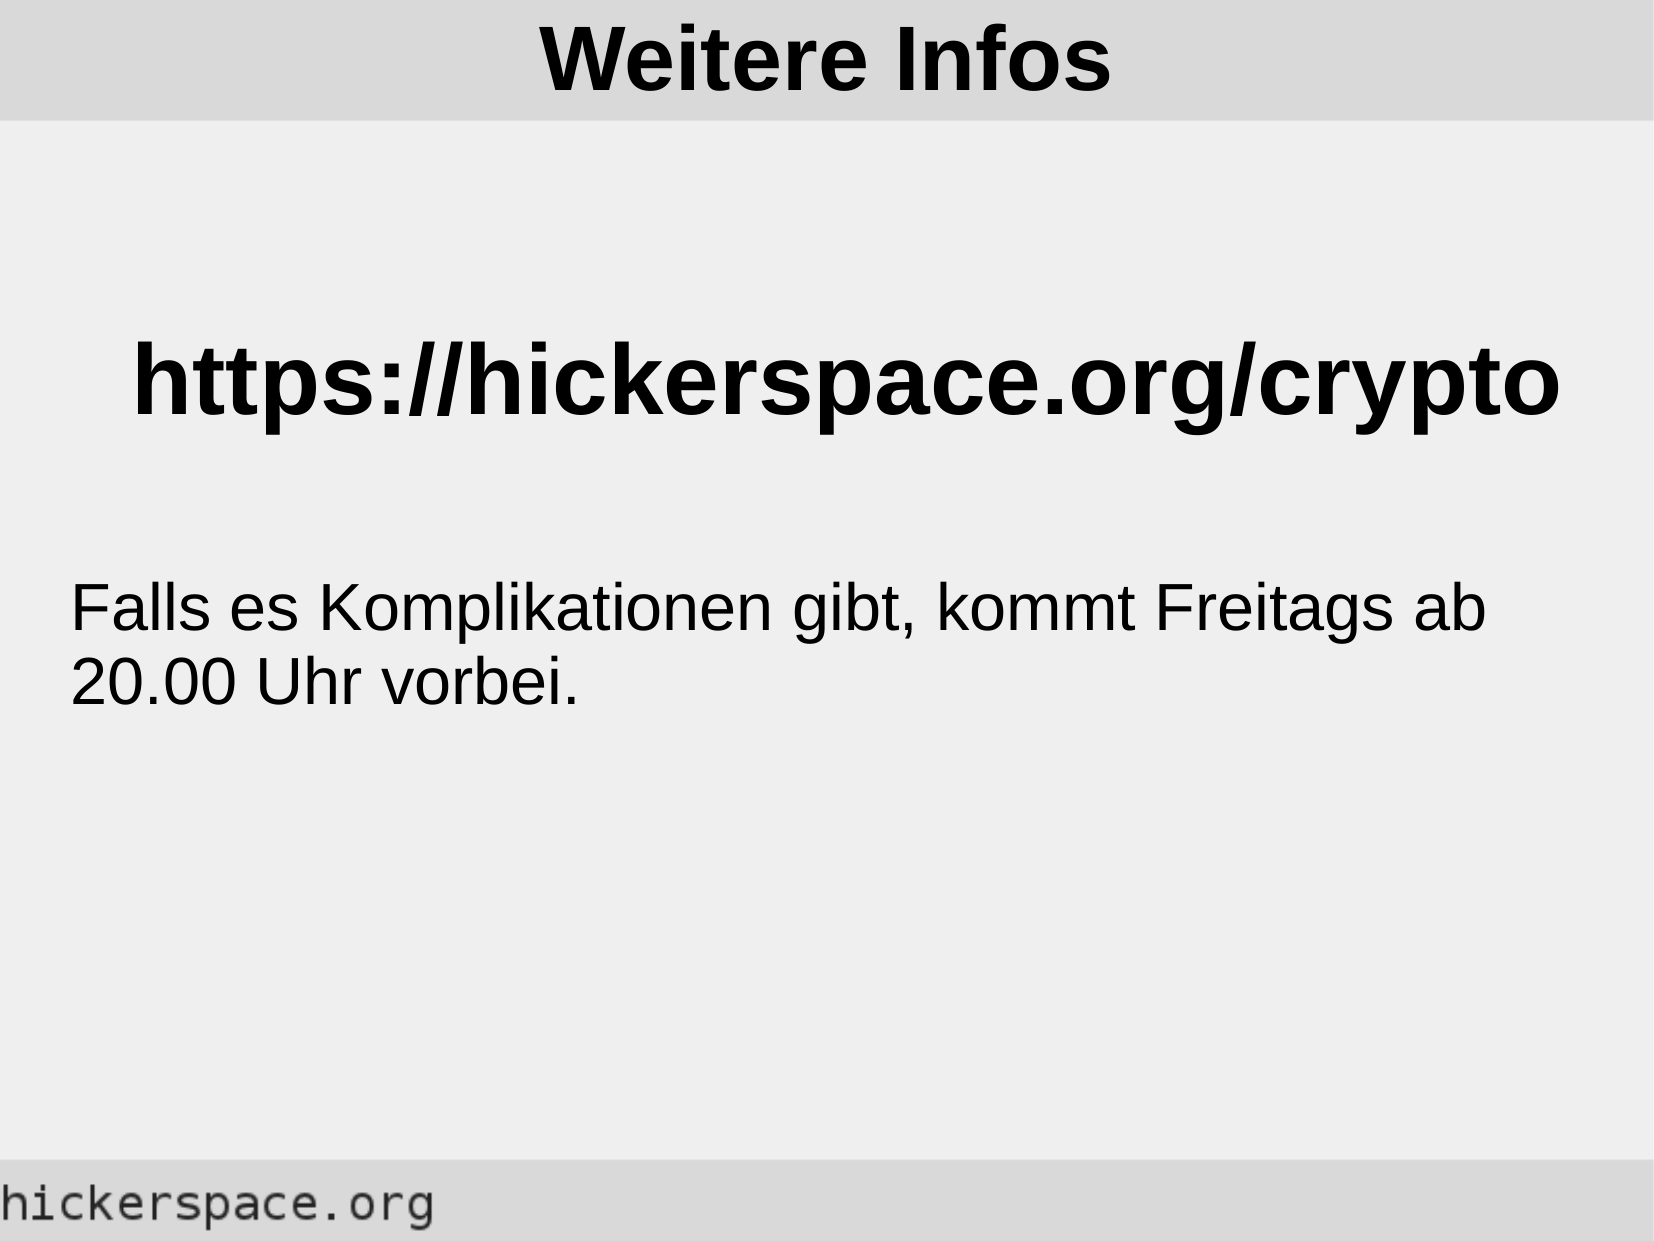

# Weitere Infos
https://hickerspace.org/crypto
Falls es Komplikationen gibt, kommt Freitags ab 20.00 Uhr vorbei.